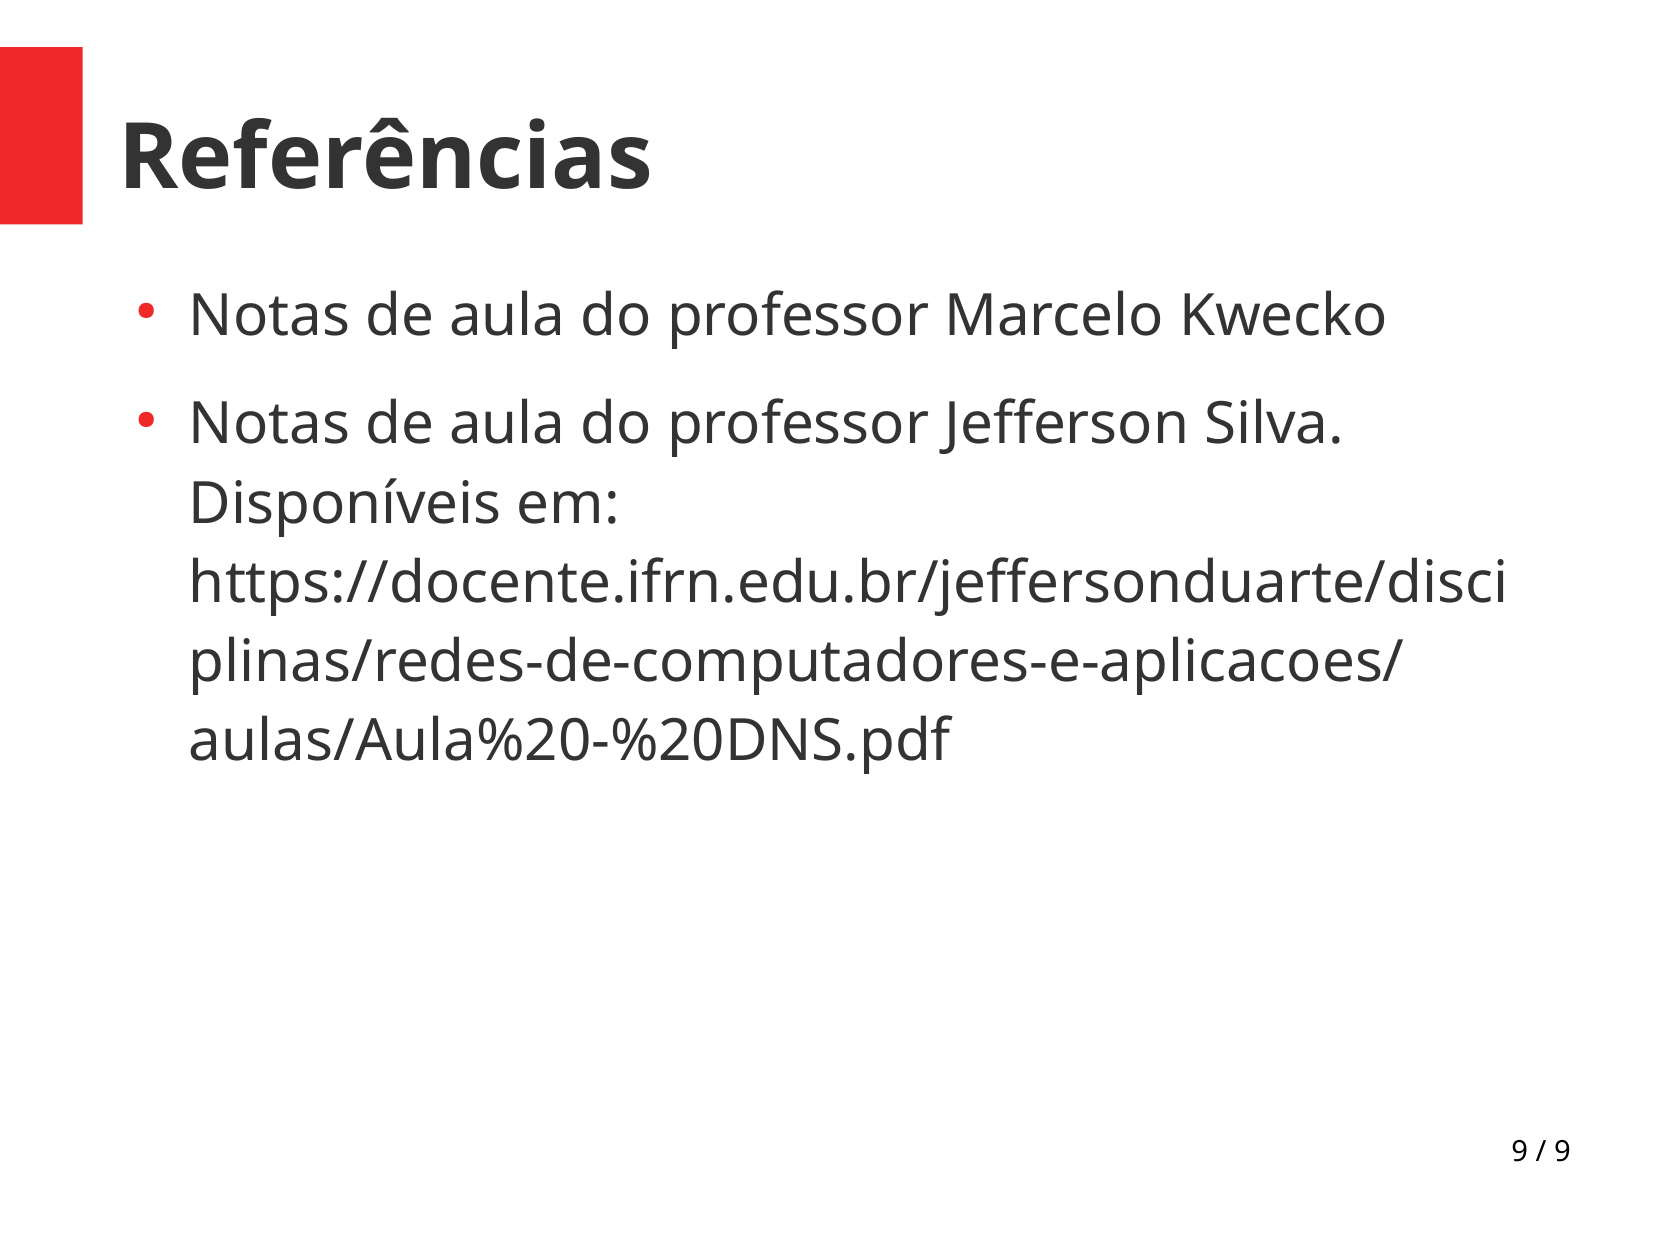

# Referências
Notas de aula do professor Marcelo Kwecko
Notas de aula do professor Jefferson Silva. Disponíveis em: https://docente.ifrn.edu.br/jeffersonduarte/disciplinas/redes-de-computadores-e-aplicacoes/aulas/Aula%20-%20DNS.pdf
9